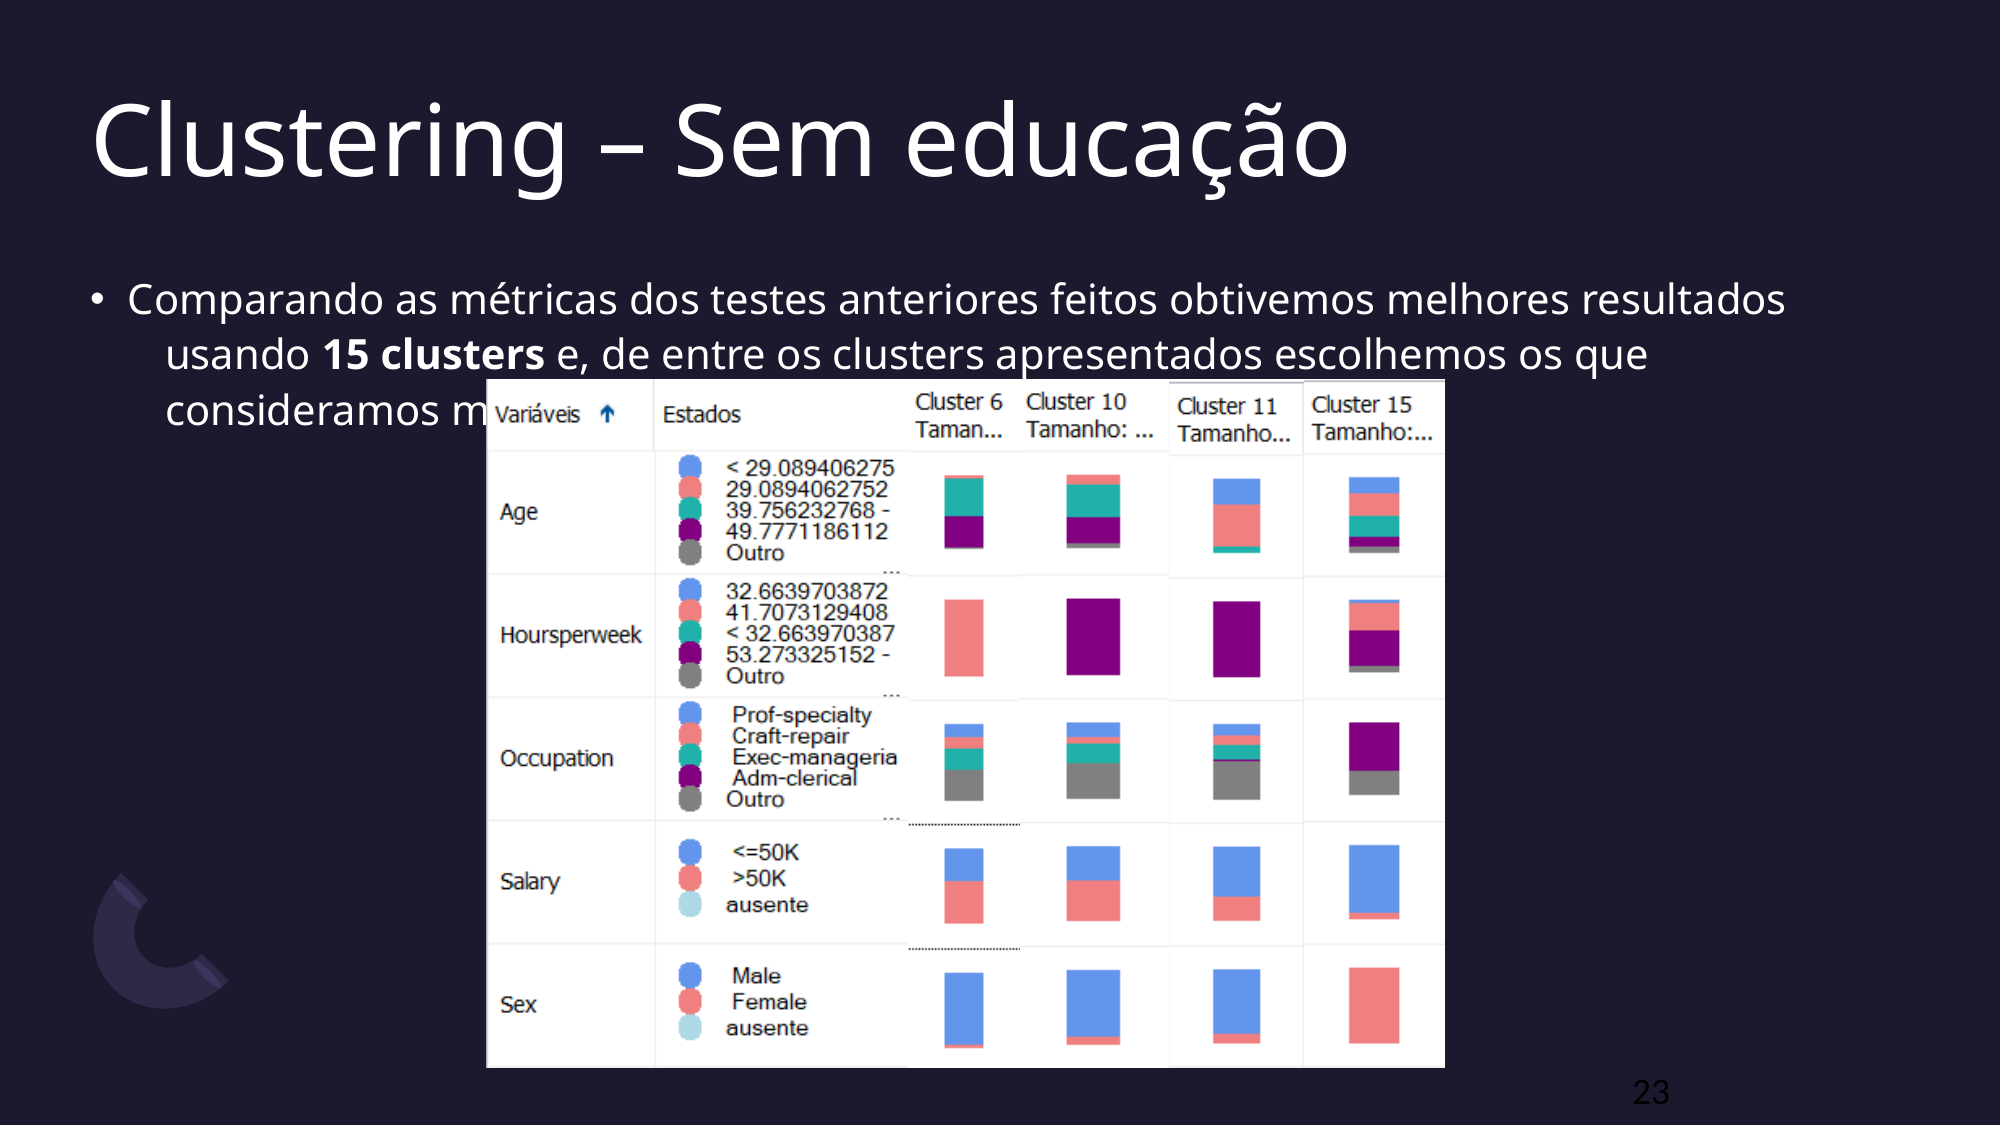

# Clustering – Sem educação
Comparando as métricas dos testes anteriores feitos obtivemos melhores resultados usando 15 clusters e, de entre os clusters apresentados escolhemos os que consideramos mais relevantes: